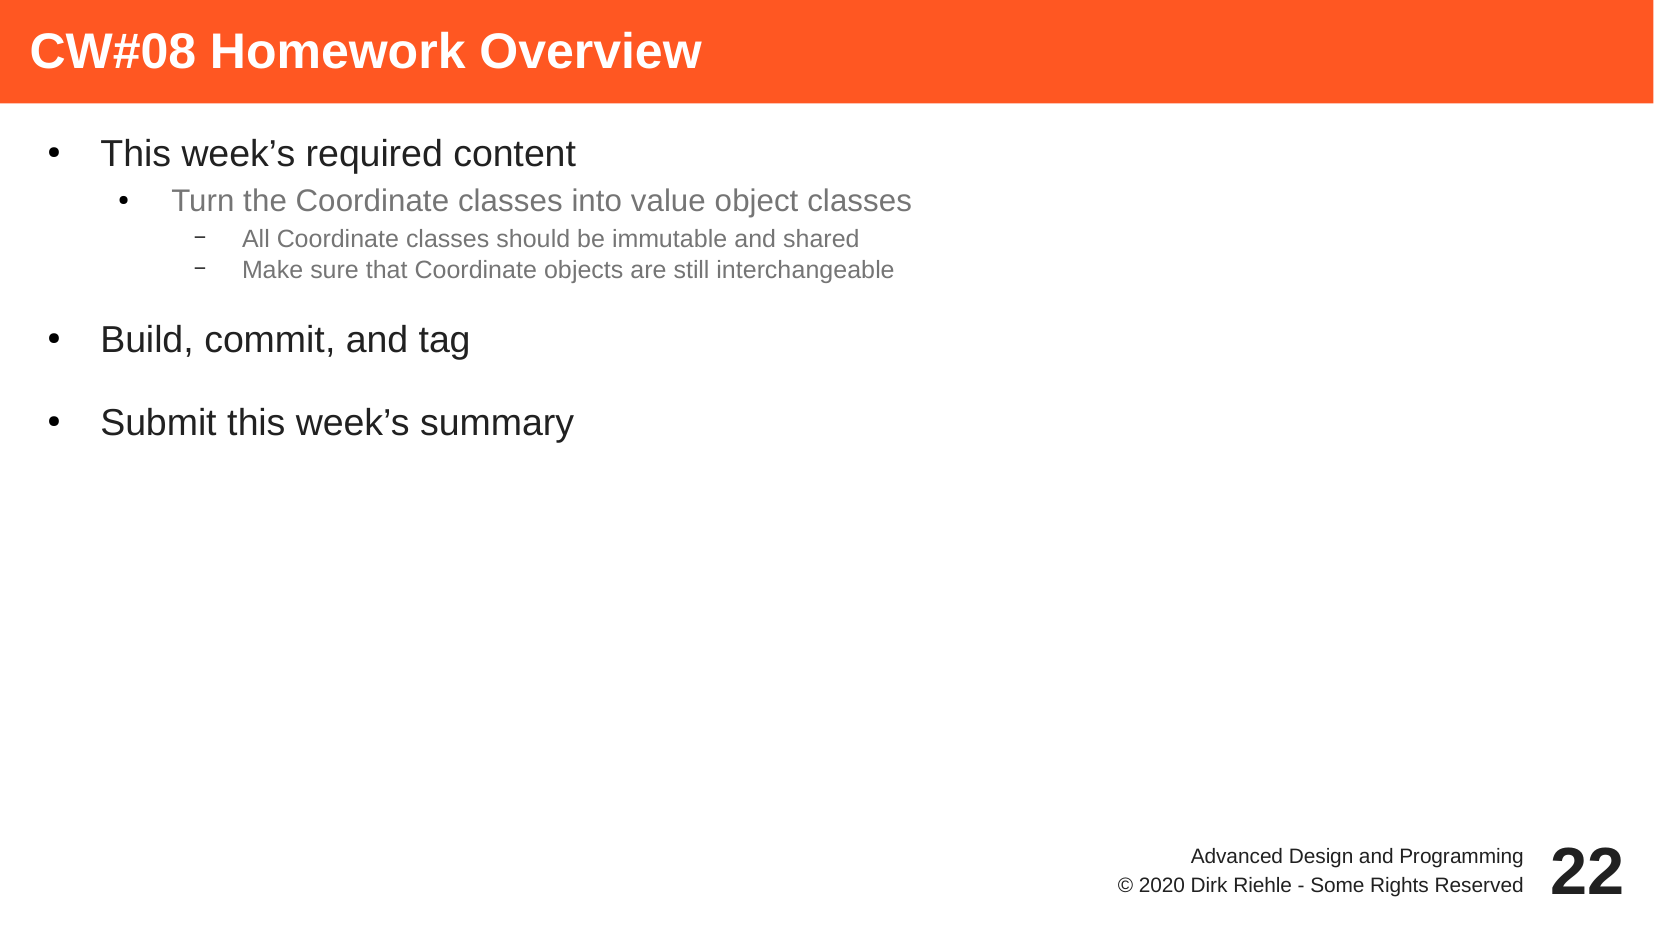

# CW#08 Homework Overview
This week’s required content
Turn the Coordinate classes into value object classes
All Coordinate classes should be immutable and shared
Make sure that Coordinate objects are still interchangeable
Build, commit, and tag
Submit this week’s summary
Advanced Design and Programming
22
© 2020 Dirk Riehle - Some Rights Reserved